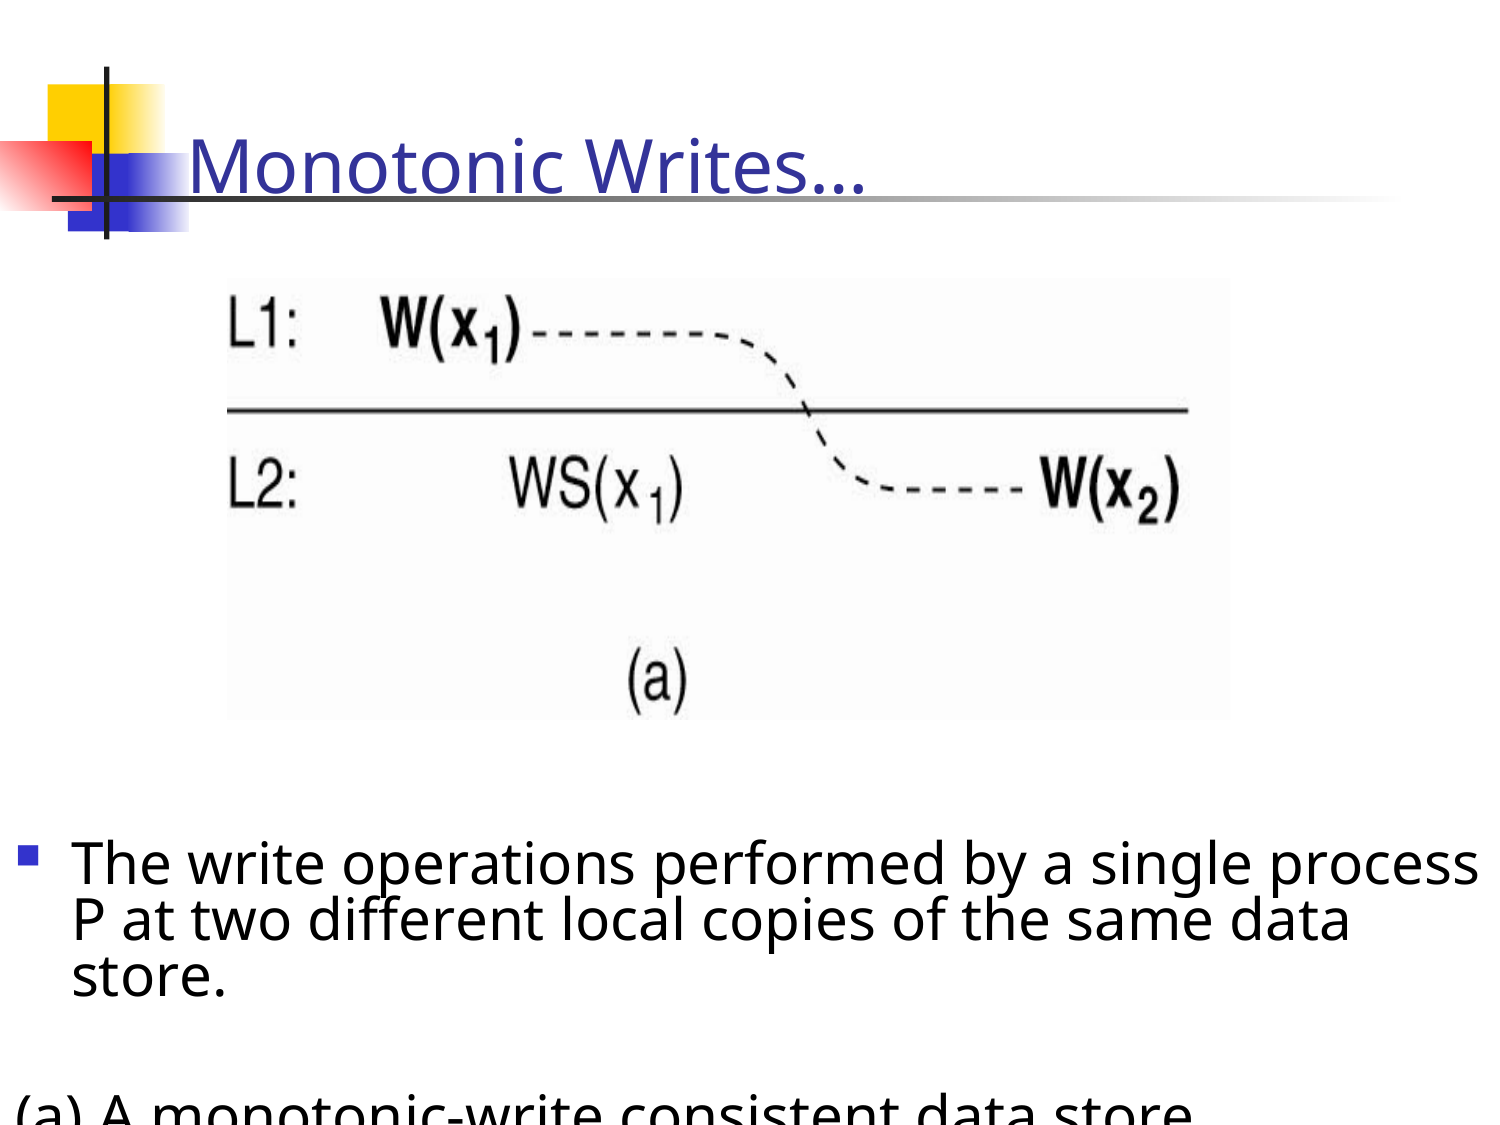

Monotonic Writes…
The write operations performed by a single process P at two different local copies of the same data store.
(a) A monotonic-write consistent data store.